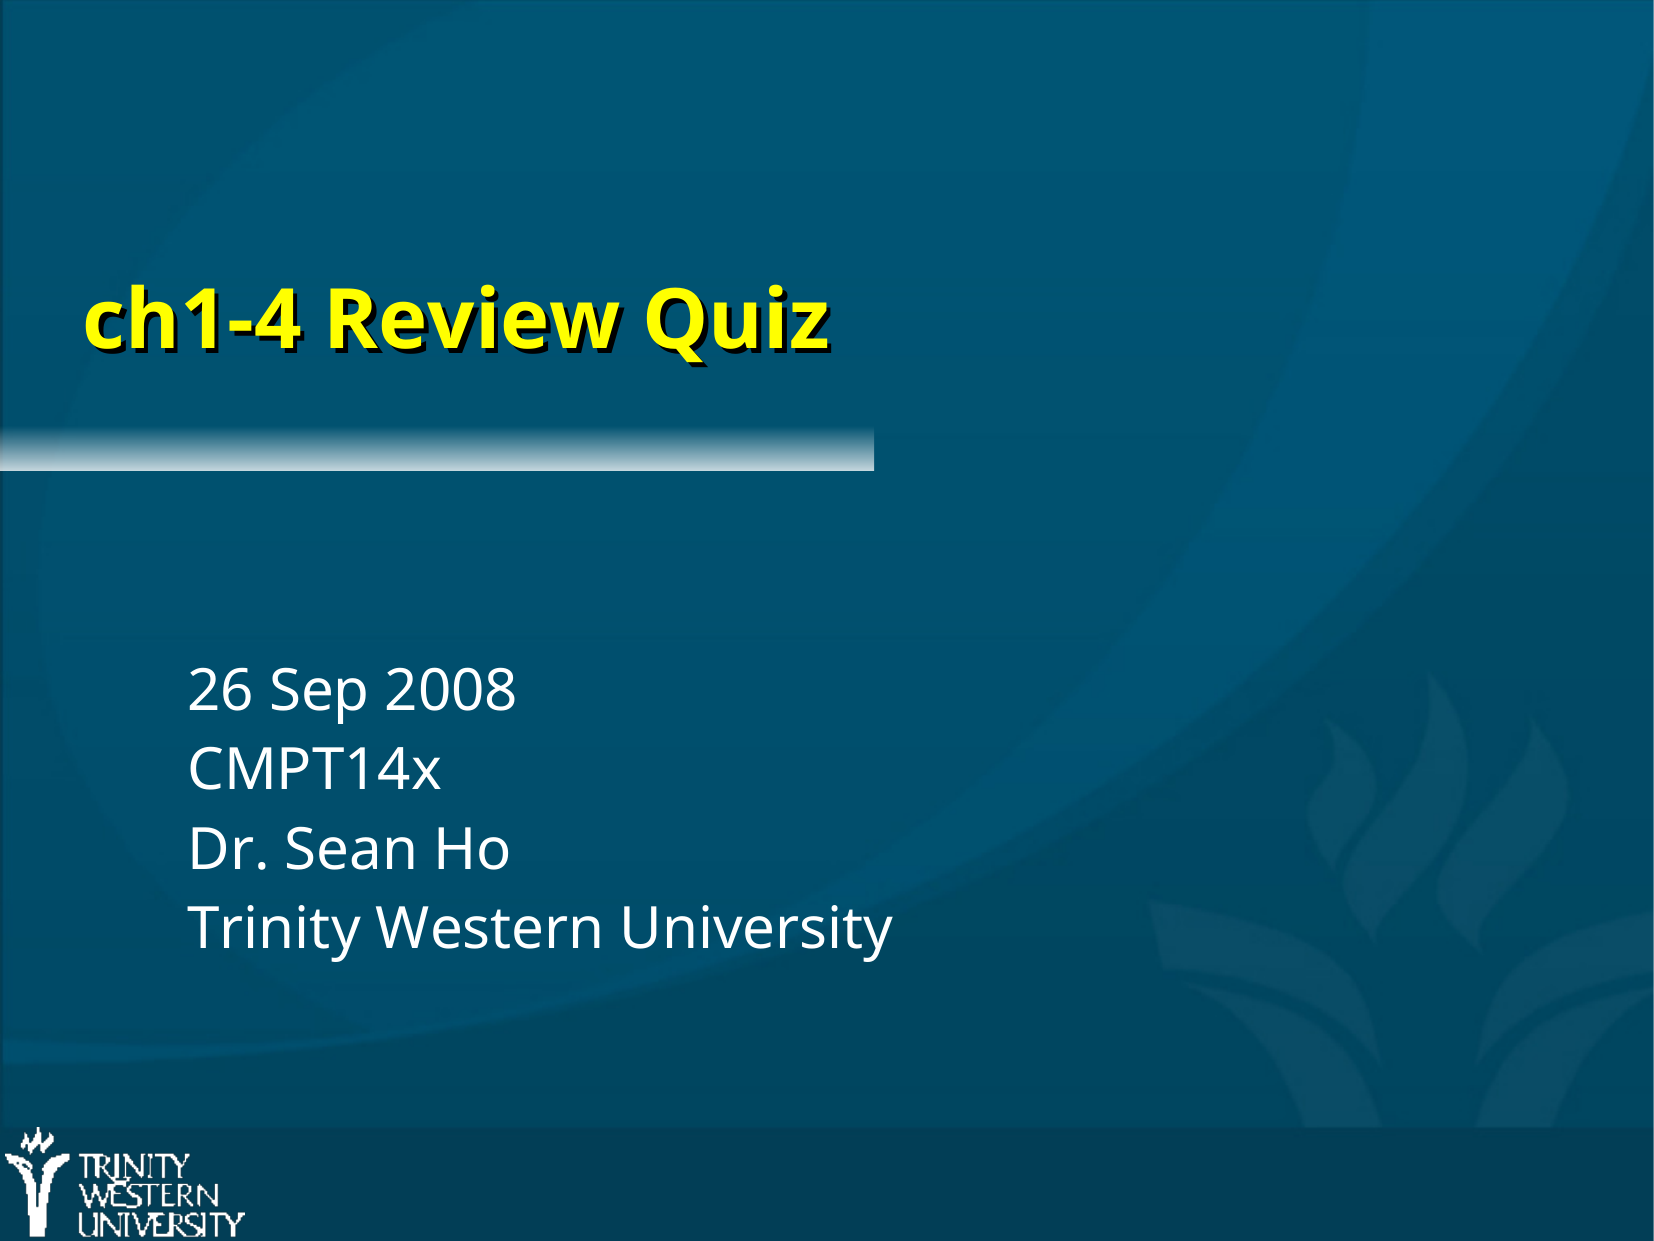

# ch1-4 Review Quiz
26 Sep 2008
CMPT14x
Dr. Sean Ho
Trinity Western University